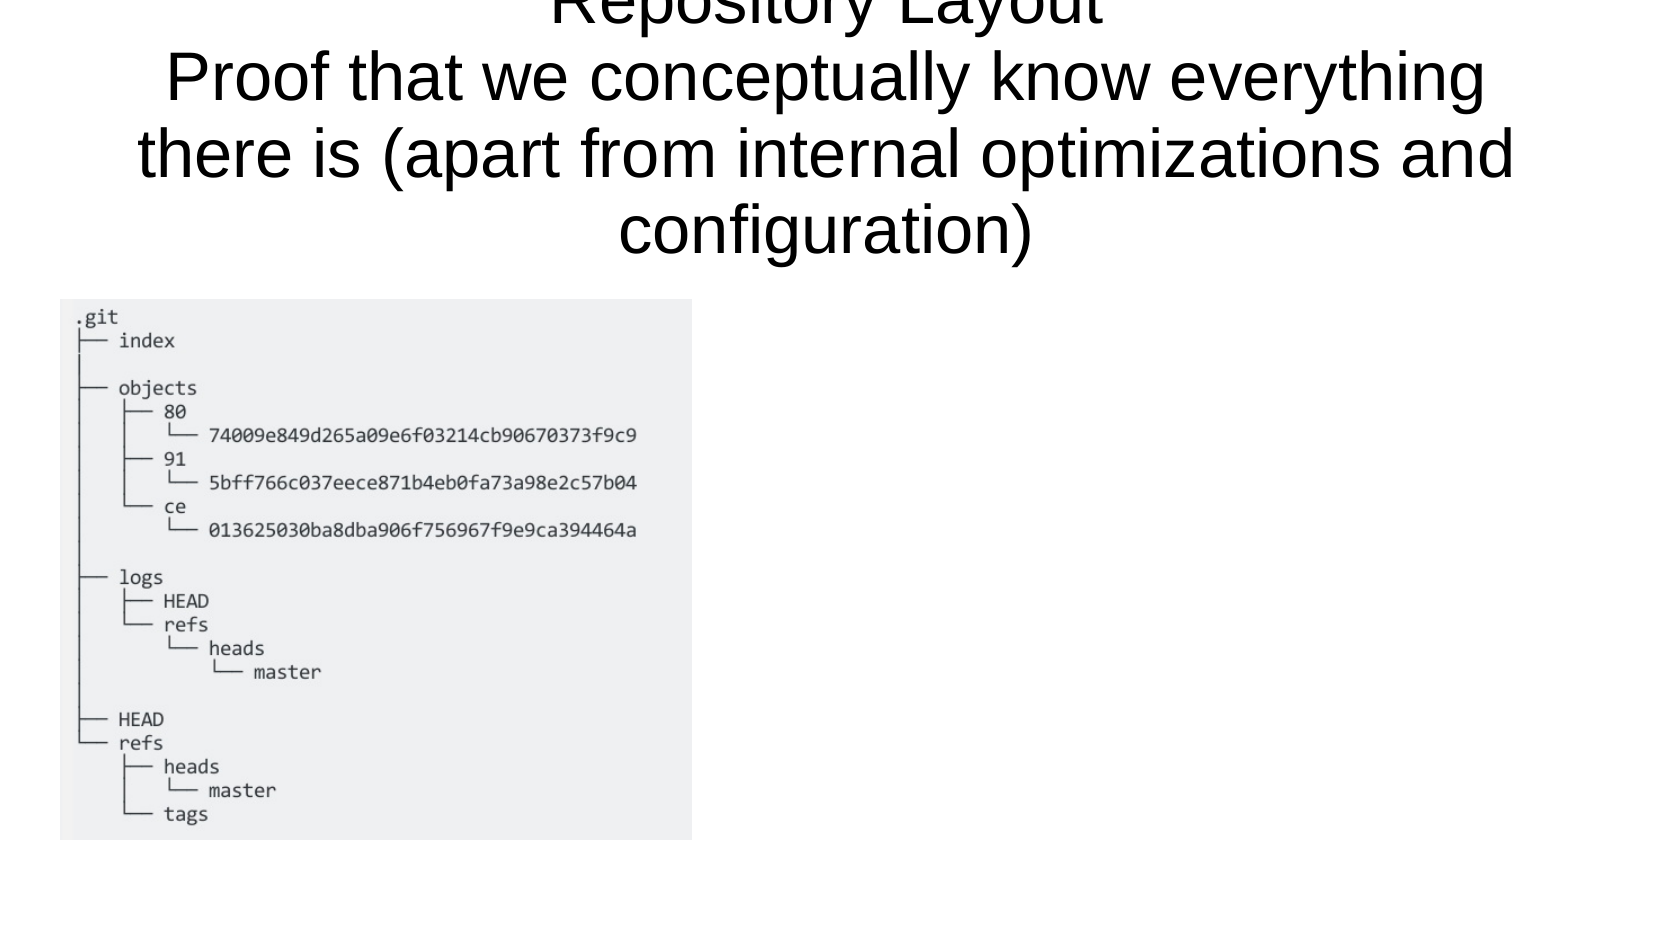

# Repository Layout Proof that we conceptually know everything there is (apart from internal optimizations and configuration)